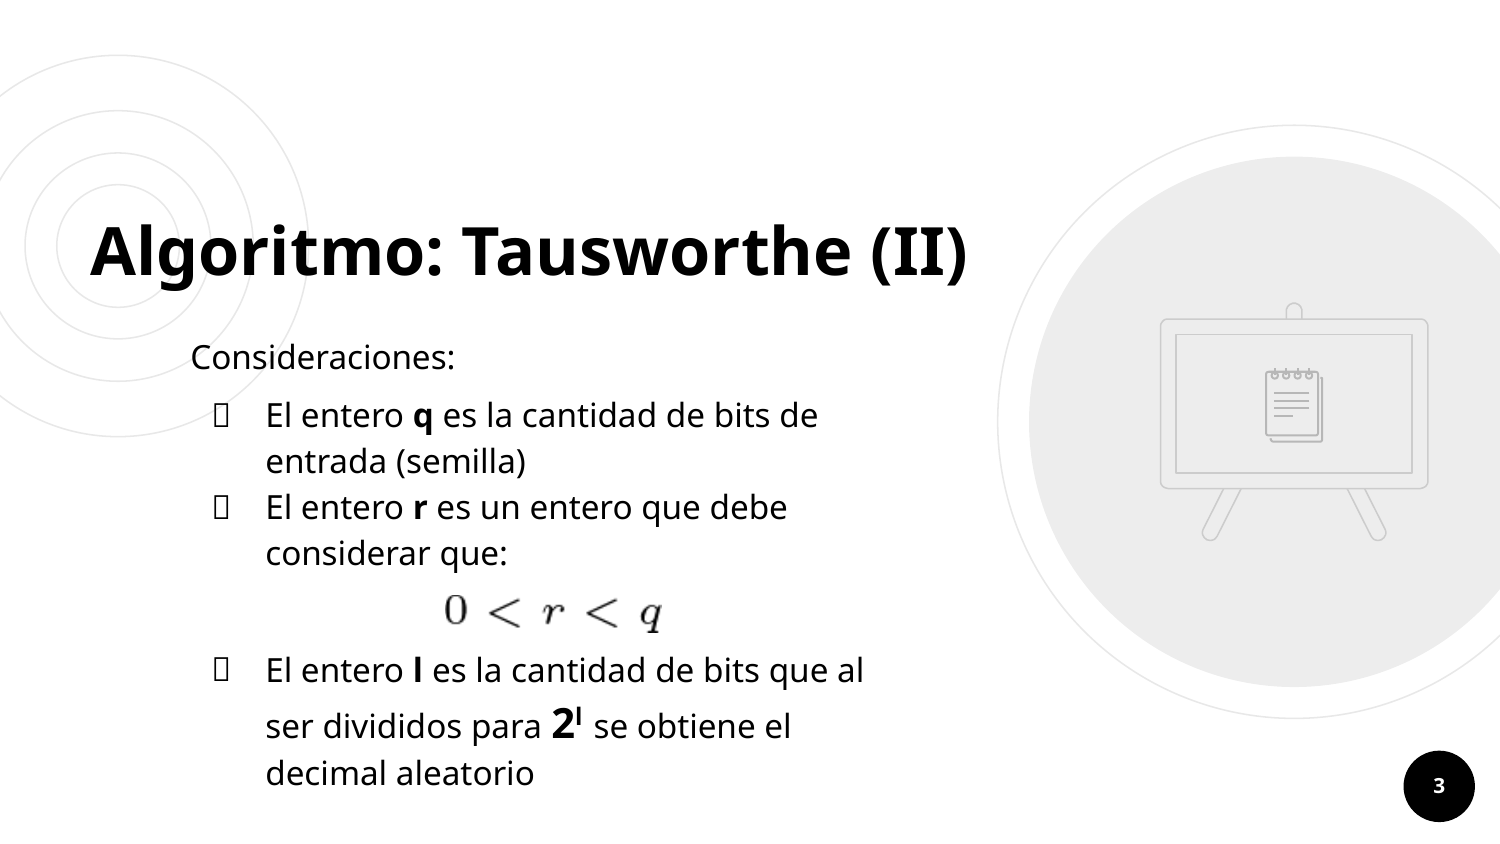

# Algoritmo: Tausworthe (II)
Consideraciones:
El entero q es la cantidad de bits de entrada (semilla)
El entero r es un entero que debe considerar que:
El entero l es la cantidad de bits que al ser divididos para 2l se obtiene el decimal aleatorio